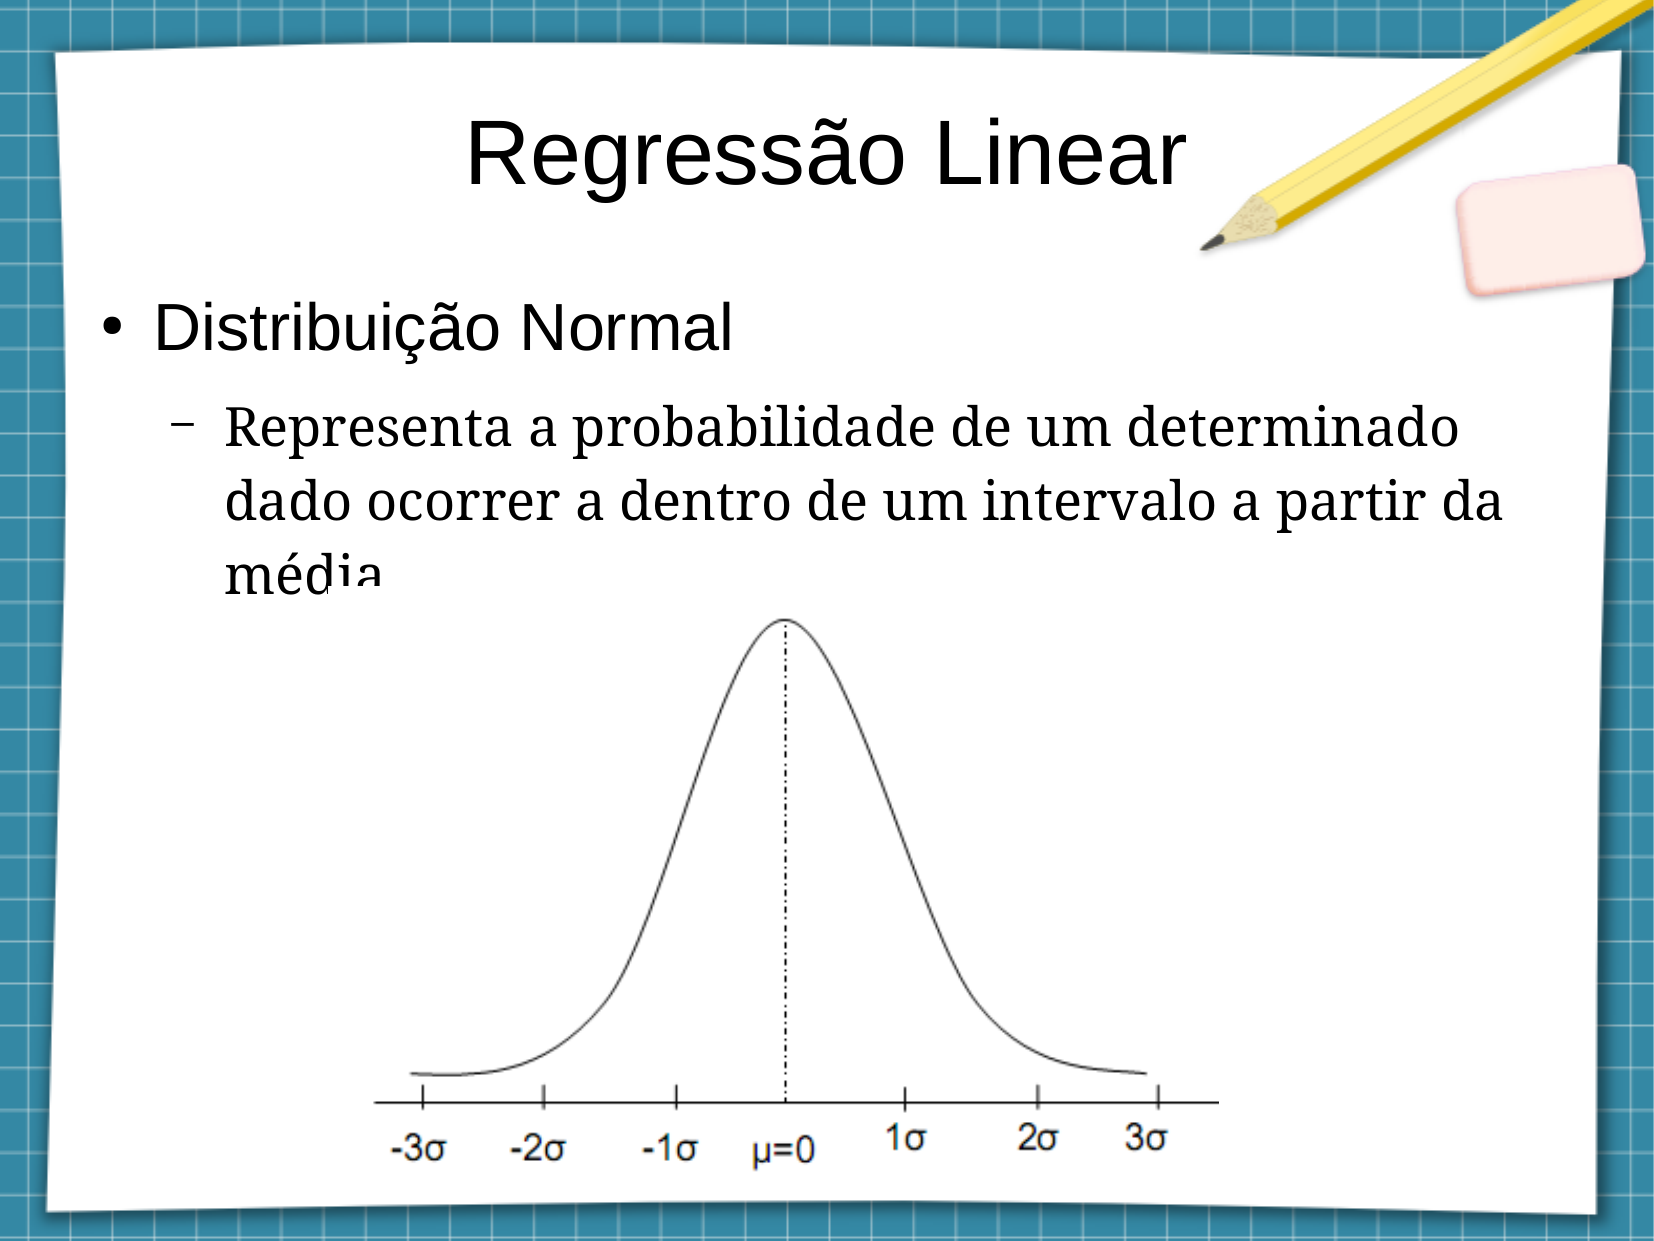

# Regressão Linear
Distribuição Normal
Representa a probabilidade de um determinado dado ocorrer a dentro de um intervalo a partir da média